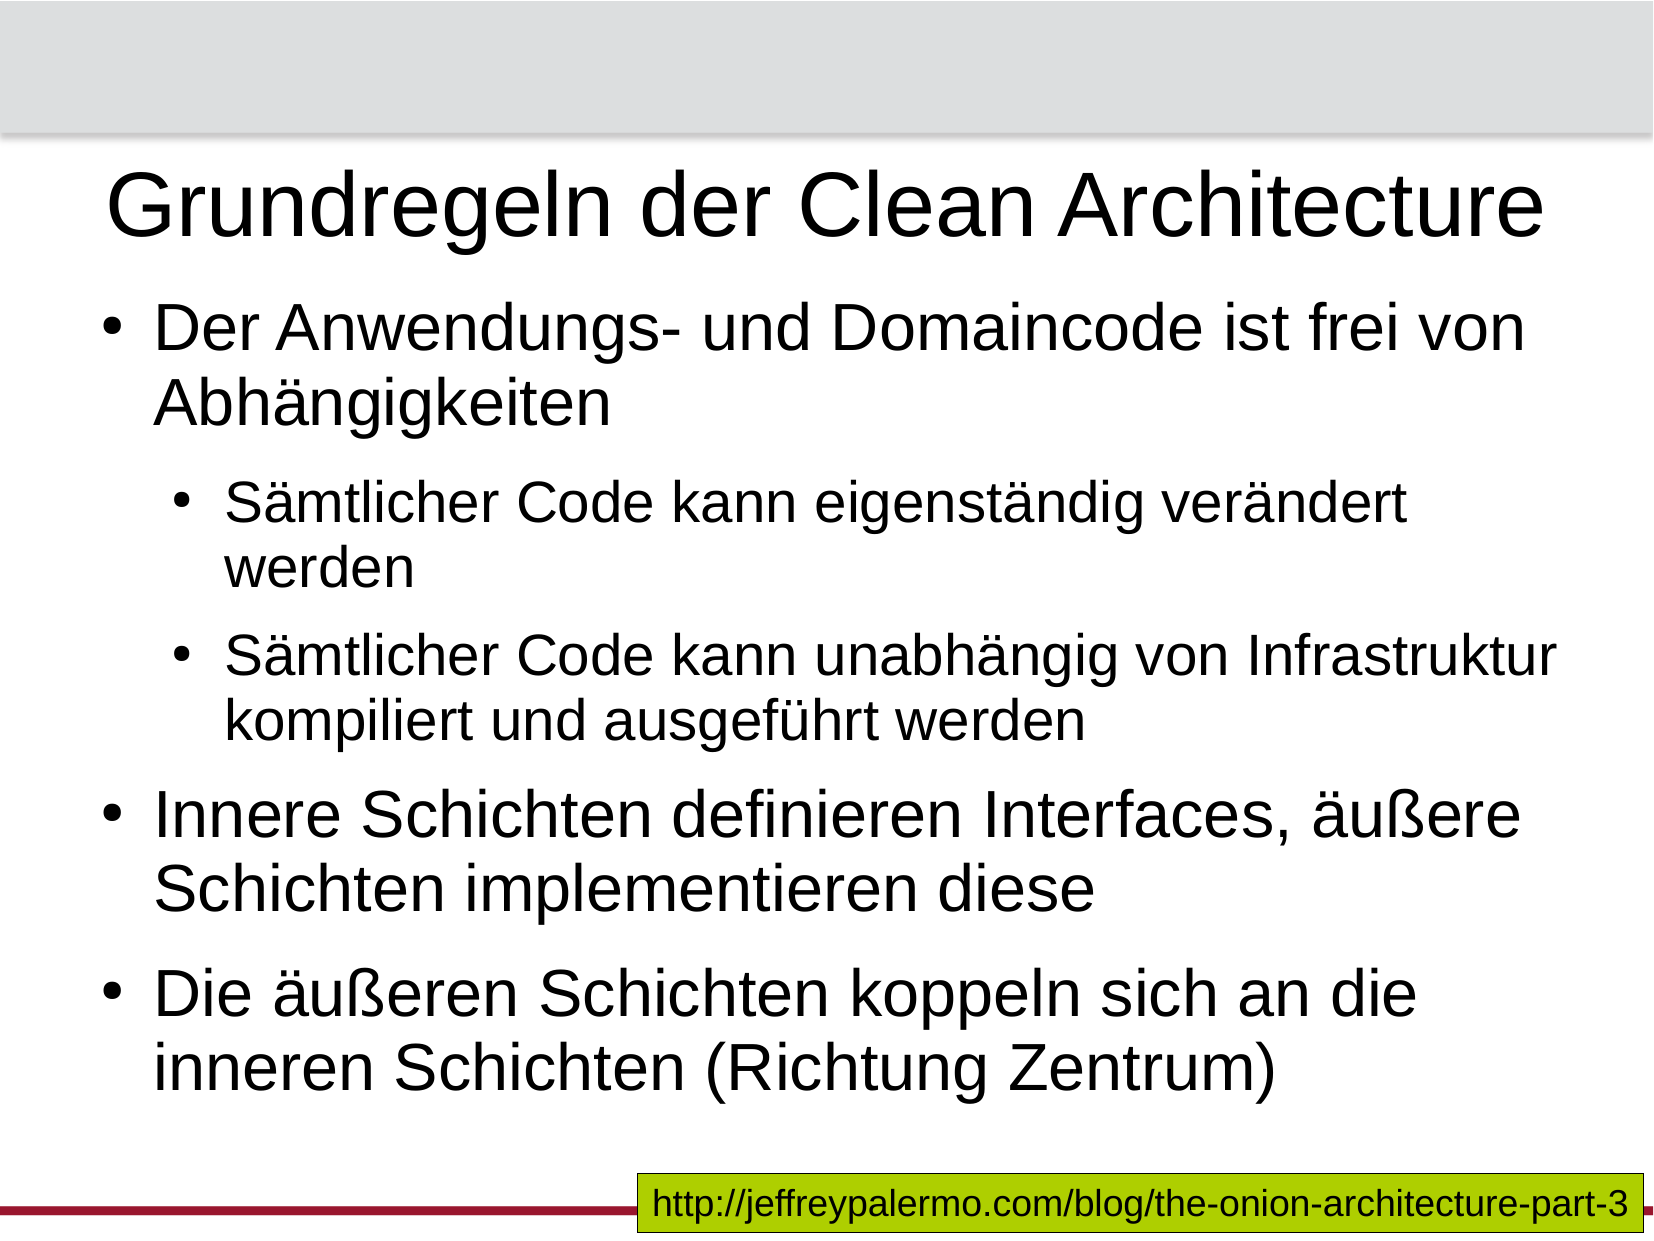

# Grundregeln der Clean Architecture
Der Anwendungs- und Domaincode ist frei von Abhängigkeiten
Sämtlicher Code kann eigenständig verändert werden
Sämtlicher Code kann unabhängig von Infrastruktur kompiliert und ausgeführt werden
Innere Schichten definieren Interfaces, äußere Schichten implementieren diese
Die äußeren Schichten koppeln sich an die inneren Schichten (Richtung Zentrum)
http://jeffreypalermo.com/blog/the-onion-architecture-part-3